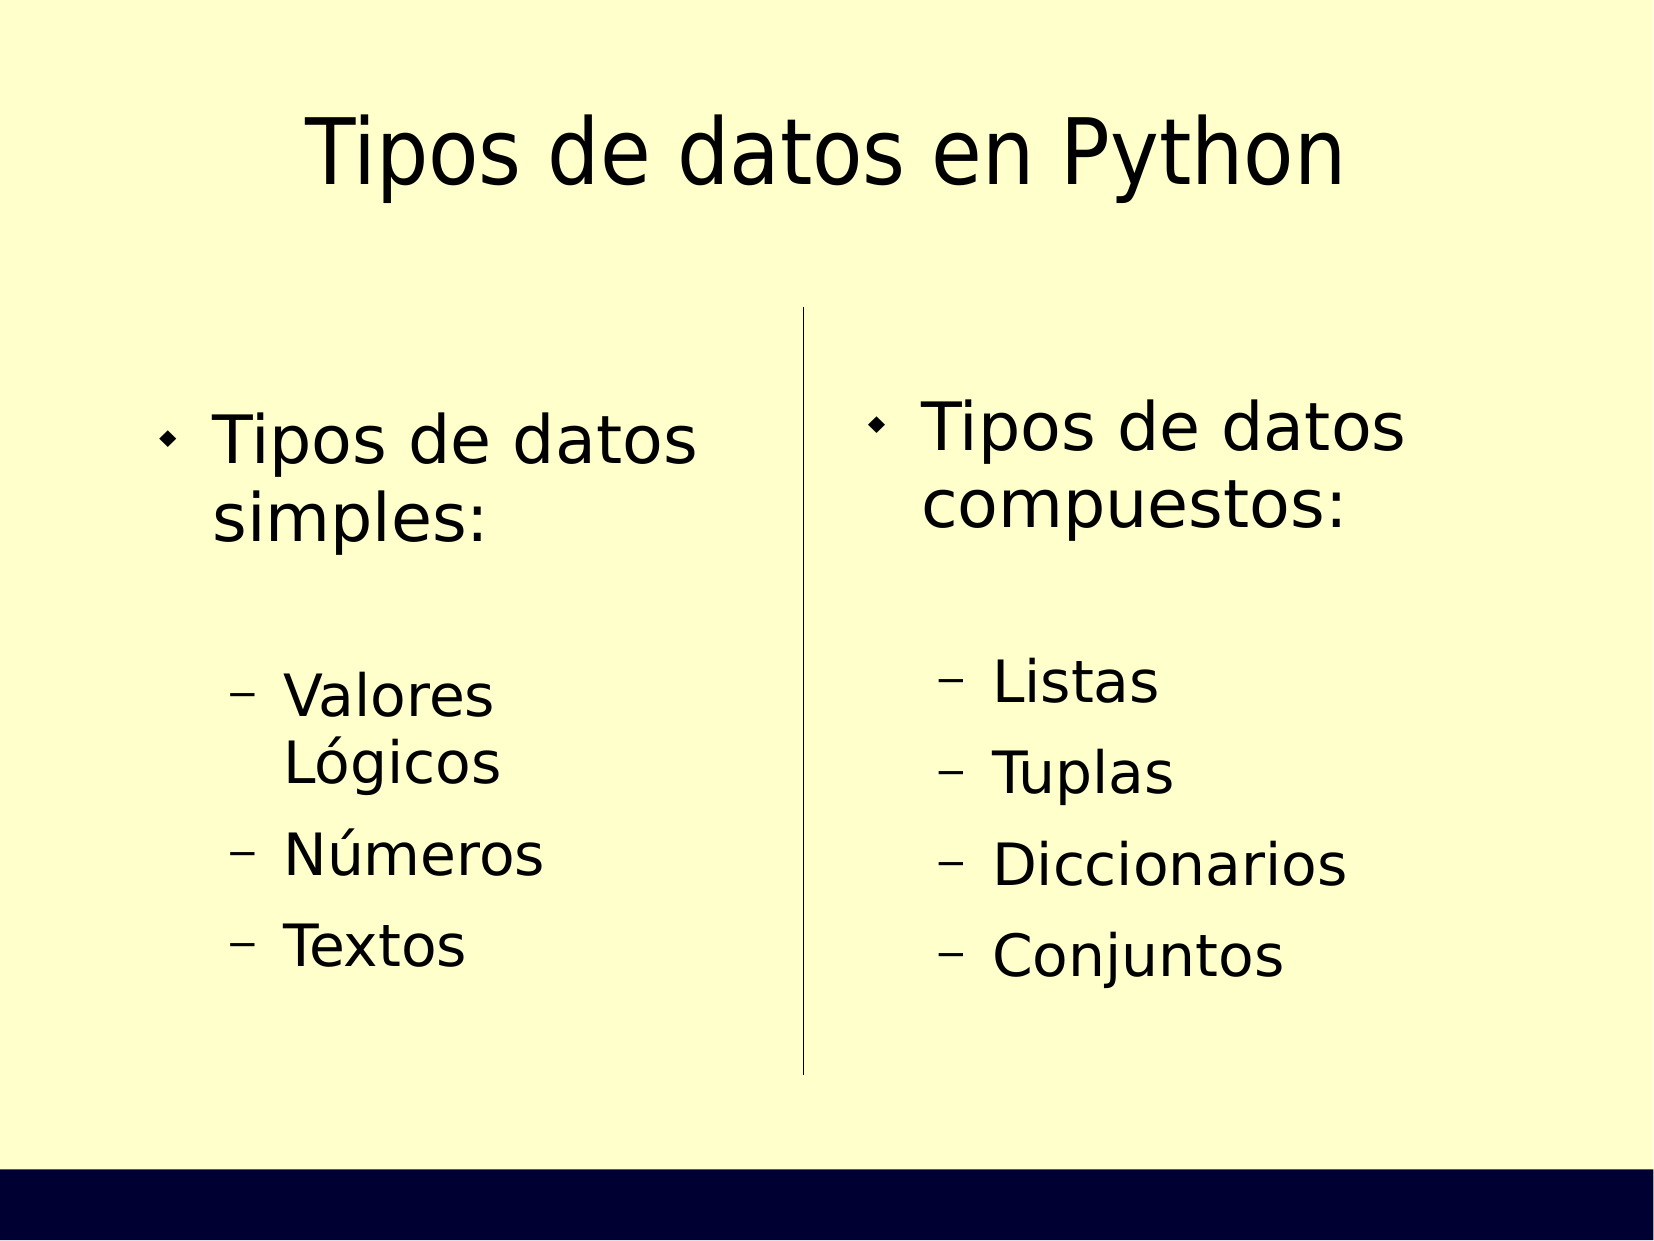

# Tipos de datos en Python
Tipos de datos compuestos:
Listas
Tuplas
Diccionarios
Conjuntos
Tipos de datos simples:
Valores Lógicos
Números
Textos